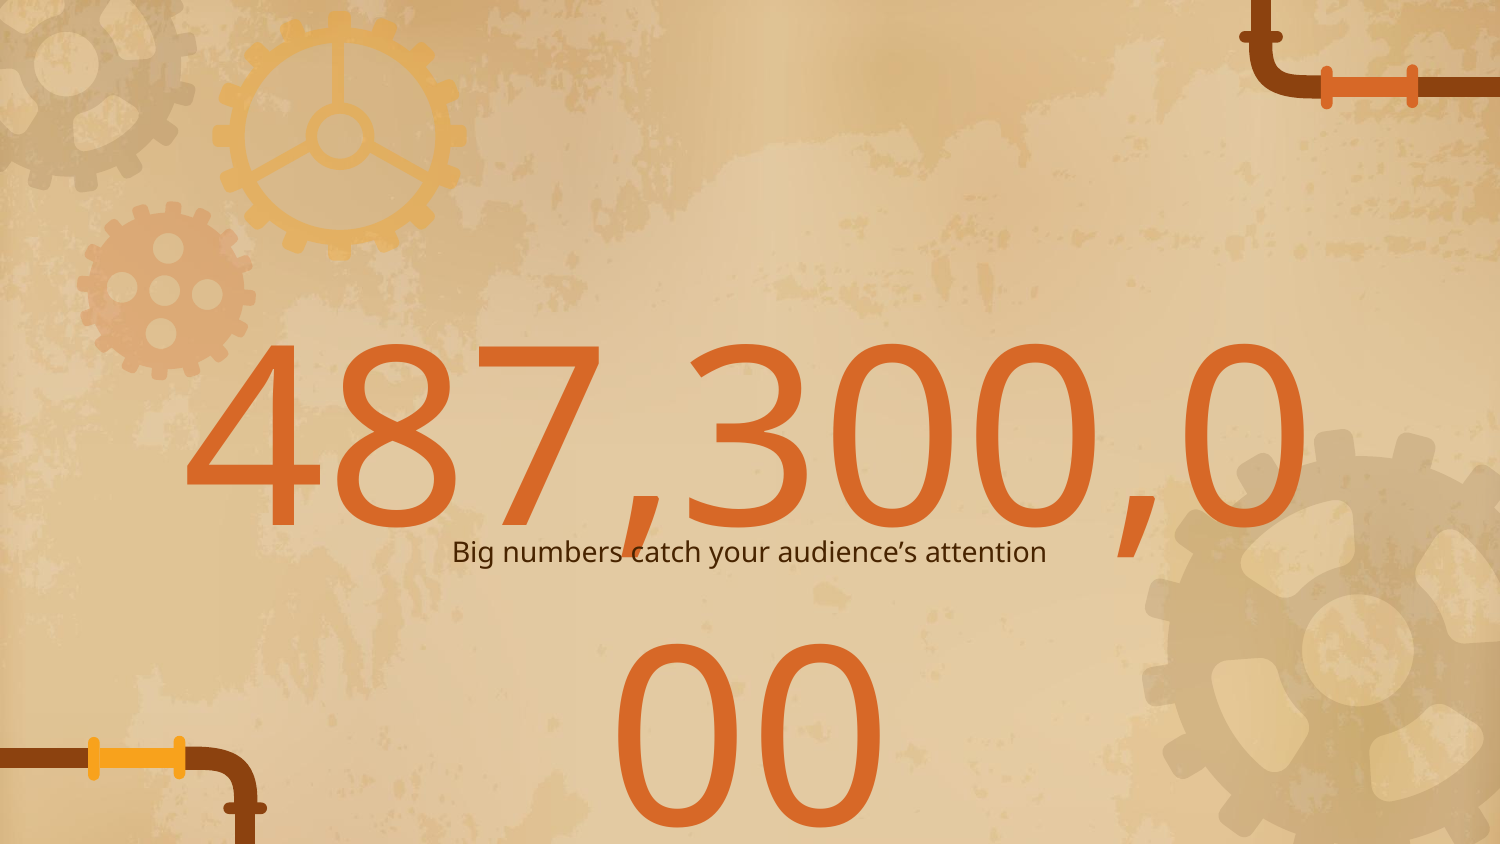

# 487,300,000
Big numbers catch your audience’s attention